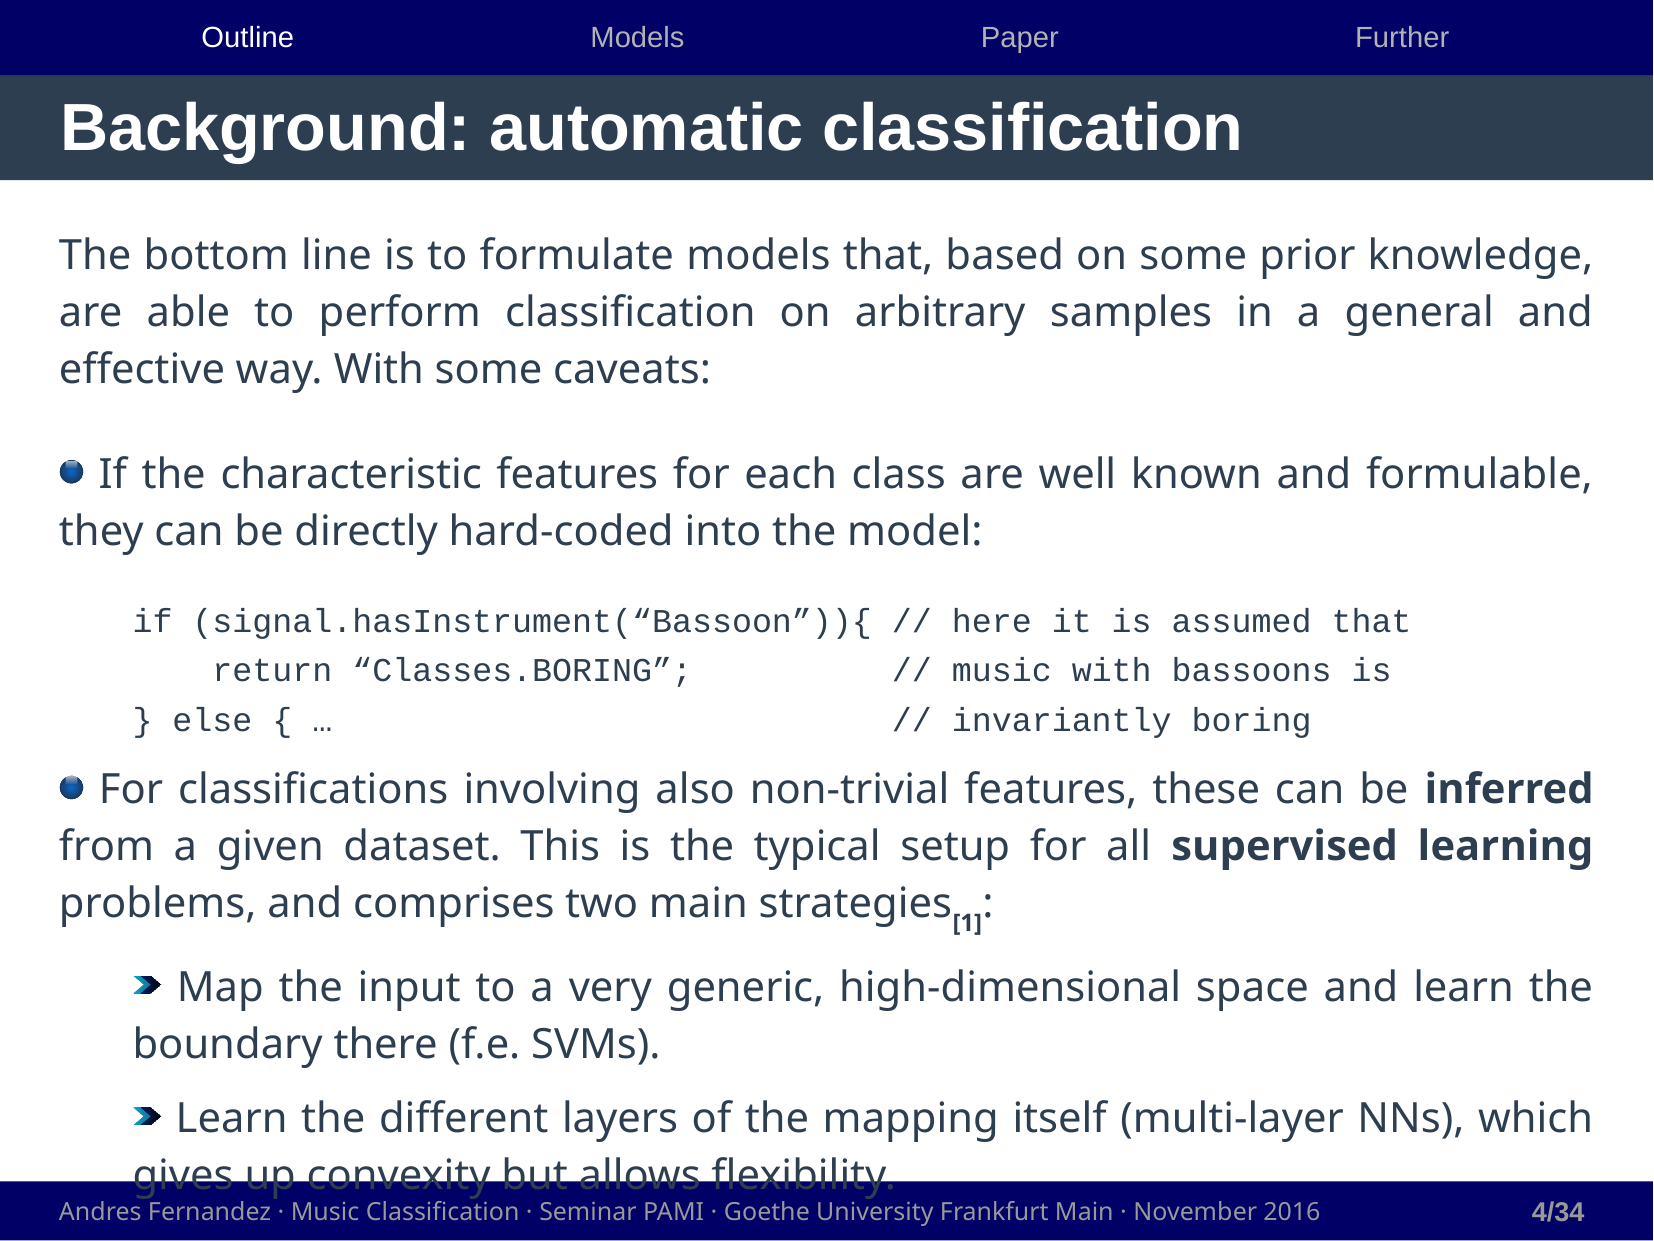

Outline Models Paper Further
# Background: automatic classification
The bottom line is to formulate models that, based on some prior knowledge, are able to perform classification on arbitrary samples in a general and effective way. With some caveats:
 If the characteristic features for each class are well known and formulable, they can be directly hard-coded into the model:
if (signal.hasInstrument(“Bassoon”)){ // here it is assumed that
 return “Classes.BORING”; // music with bassoons is
} else { … // invariantly boring
 For classifications involving also non-trivial features, these can be inferred from a given dataset. This is the typical setup for all supervised learning problems, and comprises two main strategies[1]:
 Map the input to a very generic, high-dimensional space and learn the boundary there (f.e. SVMs).
 Learn the different layers of the mapping itself (multi-layer NNs), which gives up convexity but allows flexibility.